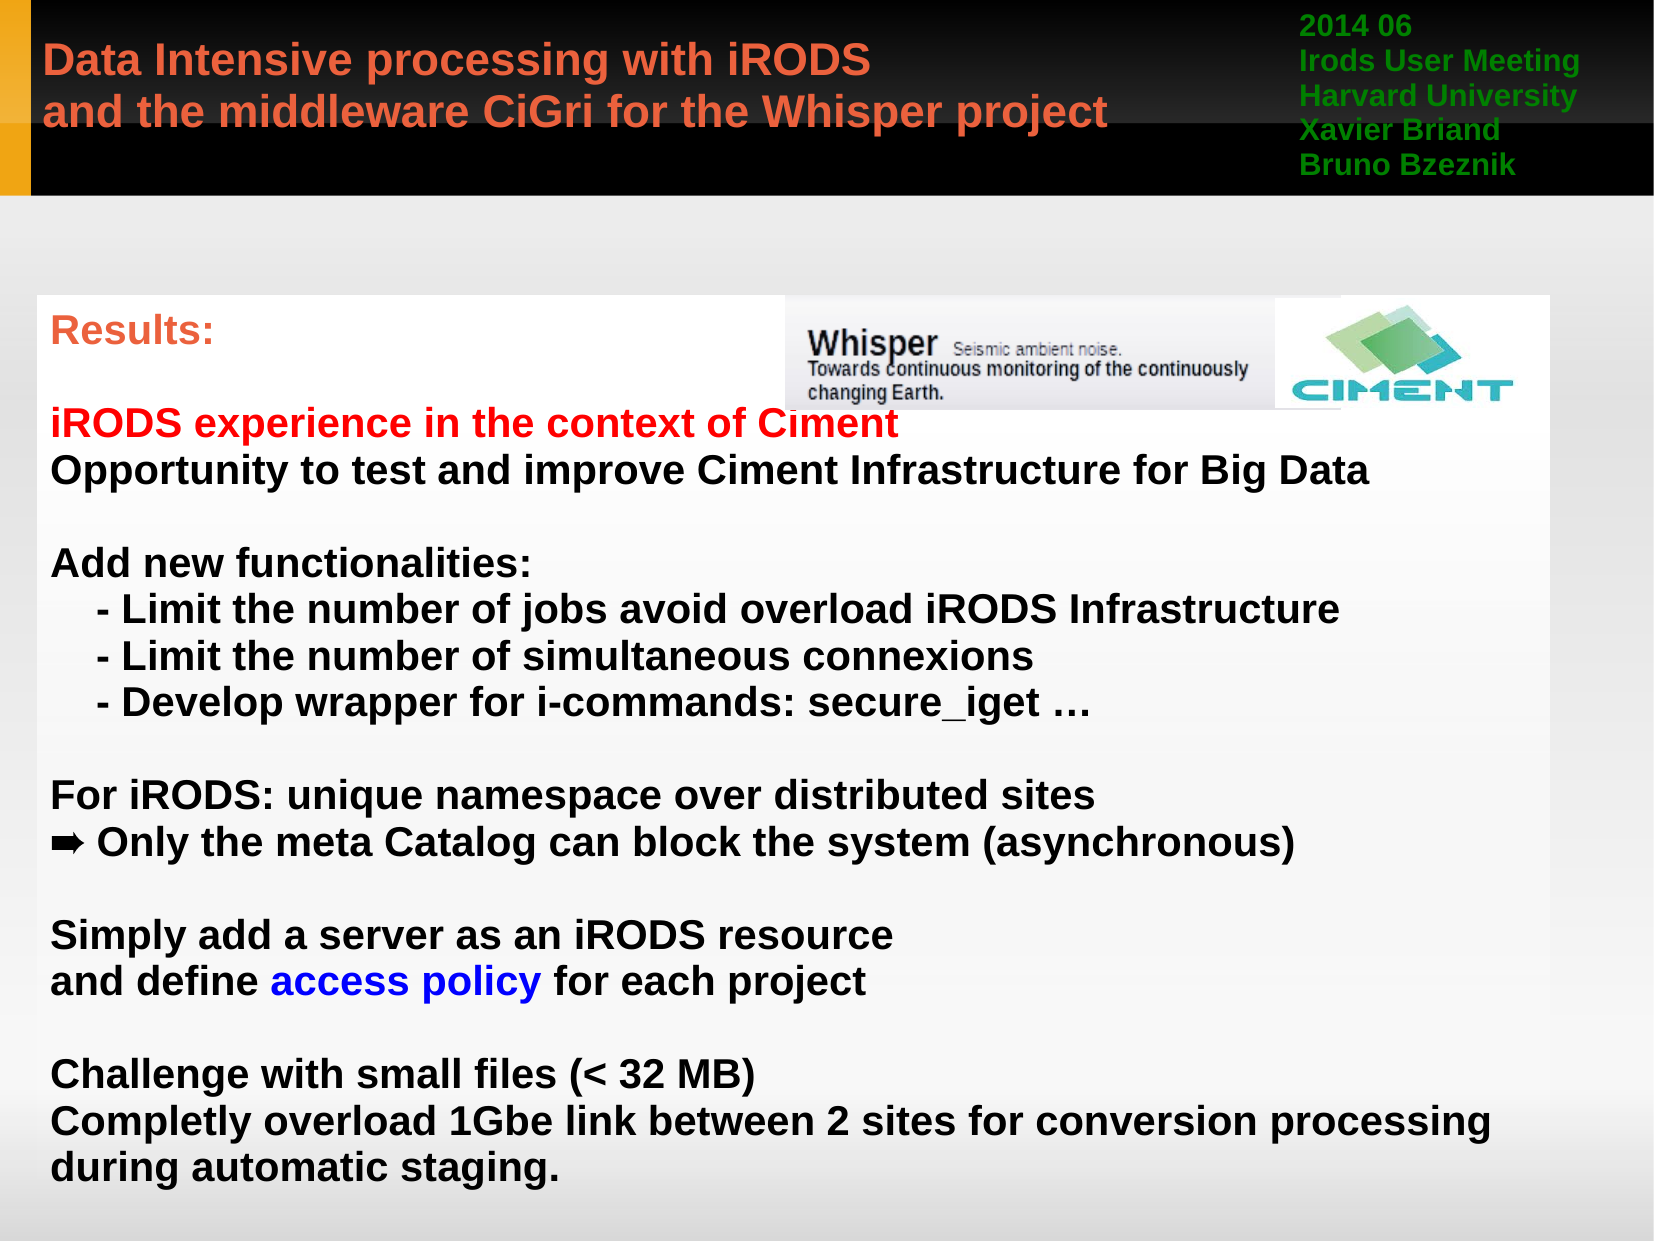

2014 06
Irods User Meeting
Harvard University
Xavier Briand
Bruno Bzeznik
 Data Intensive processing with iRODS
 and the middleware CiGri for the Whisper project
# Results:
iRODS experience in the context of Ciment
Opportunity to test and improve Ciment Infrastructure for Big Data
Add new functionalities:
 - Limit the number of jobs avoid overload iRODS Infrastructure
 - Limit the number of simultaneous connexions
 - Develop wrapper for i-commands: secure_iget …
For iRODS: unique namespace over distributed sites
à Only the meta Catalog can block the system (asynchronous)
Simply add a server as an iRODS resource
and define access policy for each project
Challenge with small files (< 32 MB)
Completly overload 1Gbe link between 2 sites for conversion processing
during automatic staging.